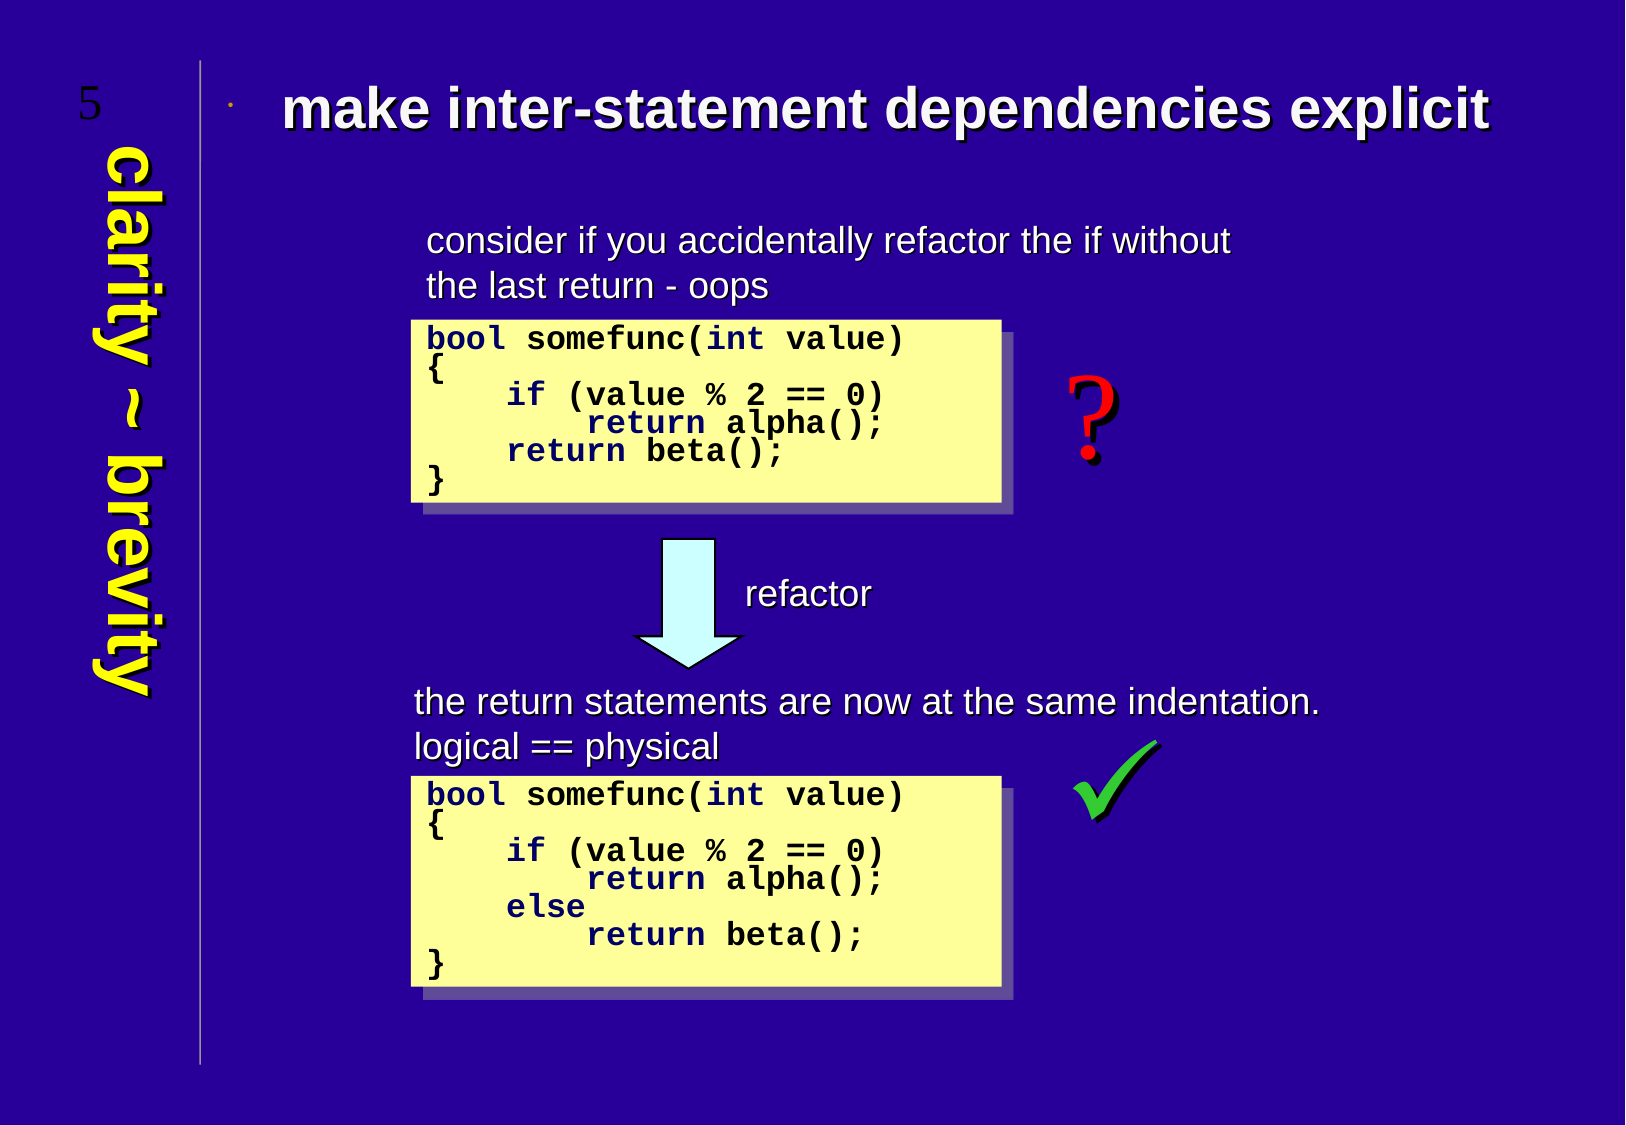

5
# make inter-statement dependencies explicit
clarity ~ brevity
consider if you accidentally refactor the if without
the last return - oops
bool somefunc(int value)
{
 if (value % 2 == 0)
 return alpha();
 return beta();
}
?
refactor
the return statements are now at the same indentation.
logical == physical

bool somefunc(int value)
{
 if (value % 2 == 0)
 return alpha();
 else
 return beta();
}